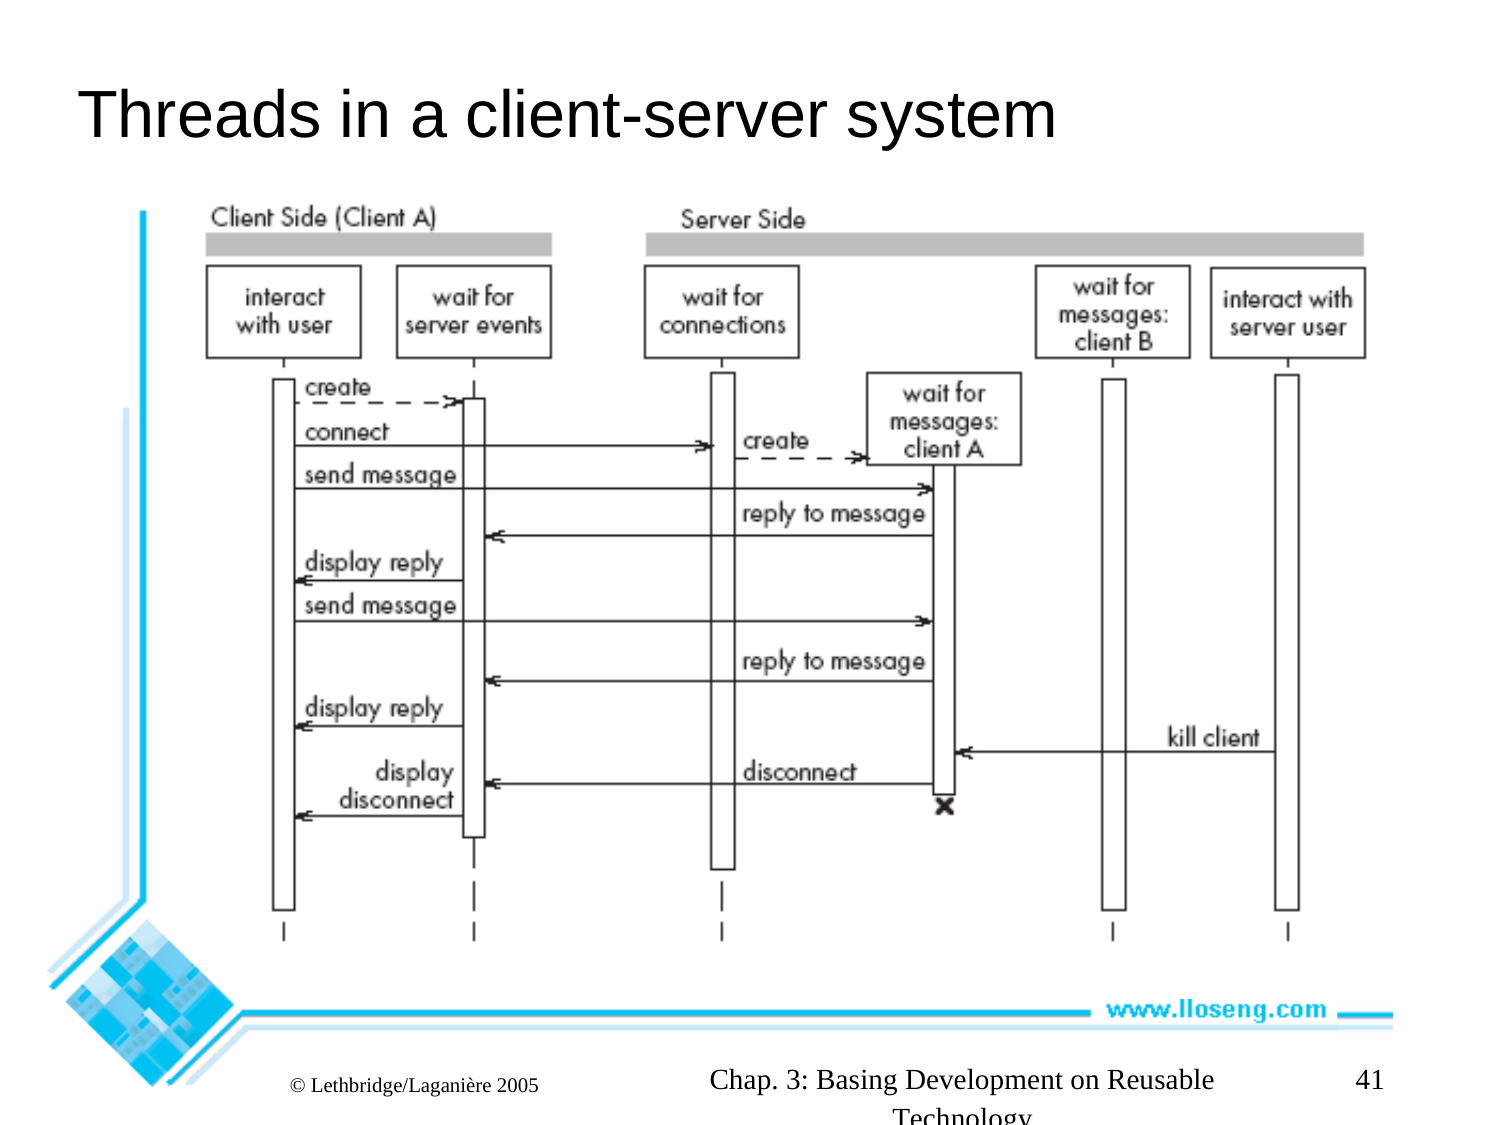

# Threads in a client-server system
Chap. 3: Basing Development on Reusable Technology
© Lethbridge/Laganière 2005